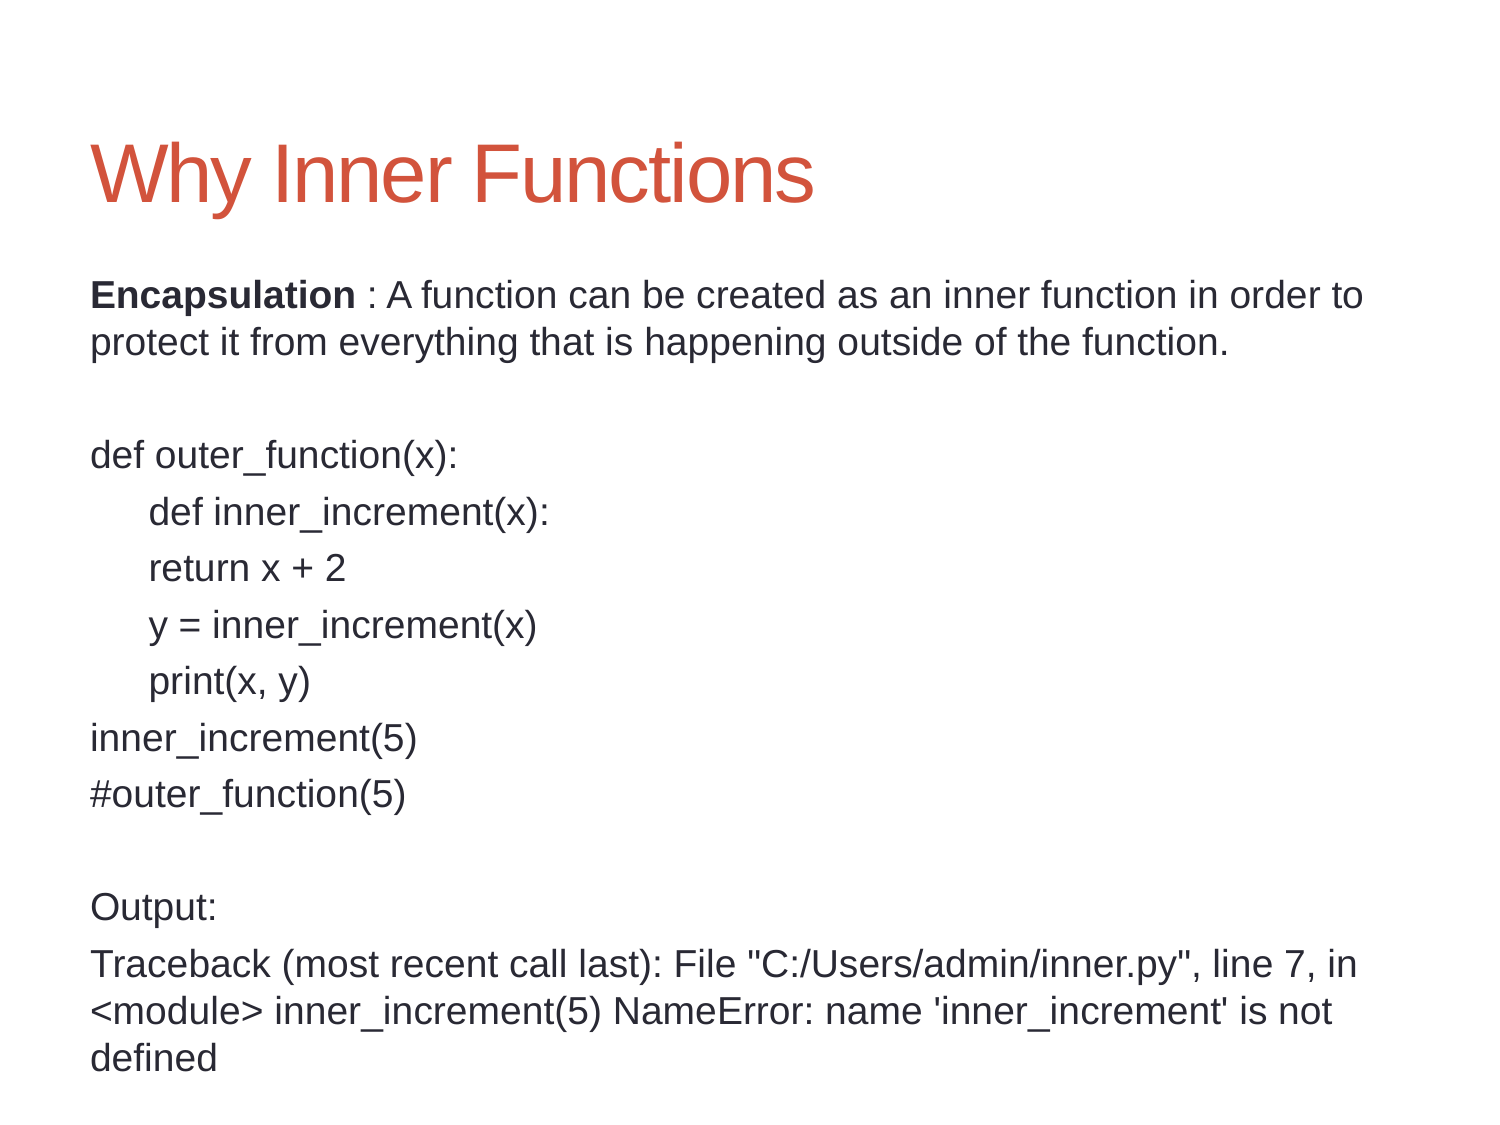

# Why Inner Functions
Encapsulation : A function can be created as an inner function in order to protect it from everything that is happening outside of the function.
def outer_function(x):
	def inner_increment(x):
		return x + 2
	y = inner_increment(x)
	print(x, y)
inner_increment(5)
#outer_function(5)
Output:
Traceback (most recent call last): File "C:/Users/admin/inner.py", line 7, in <module> inner_increment(5) NameError: name 'inner_increment' is not defined